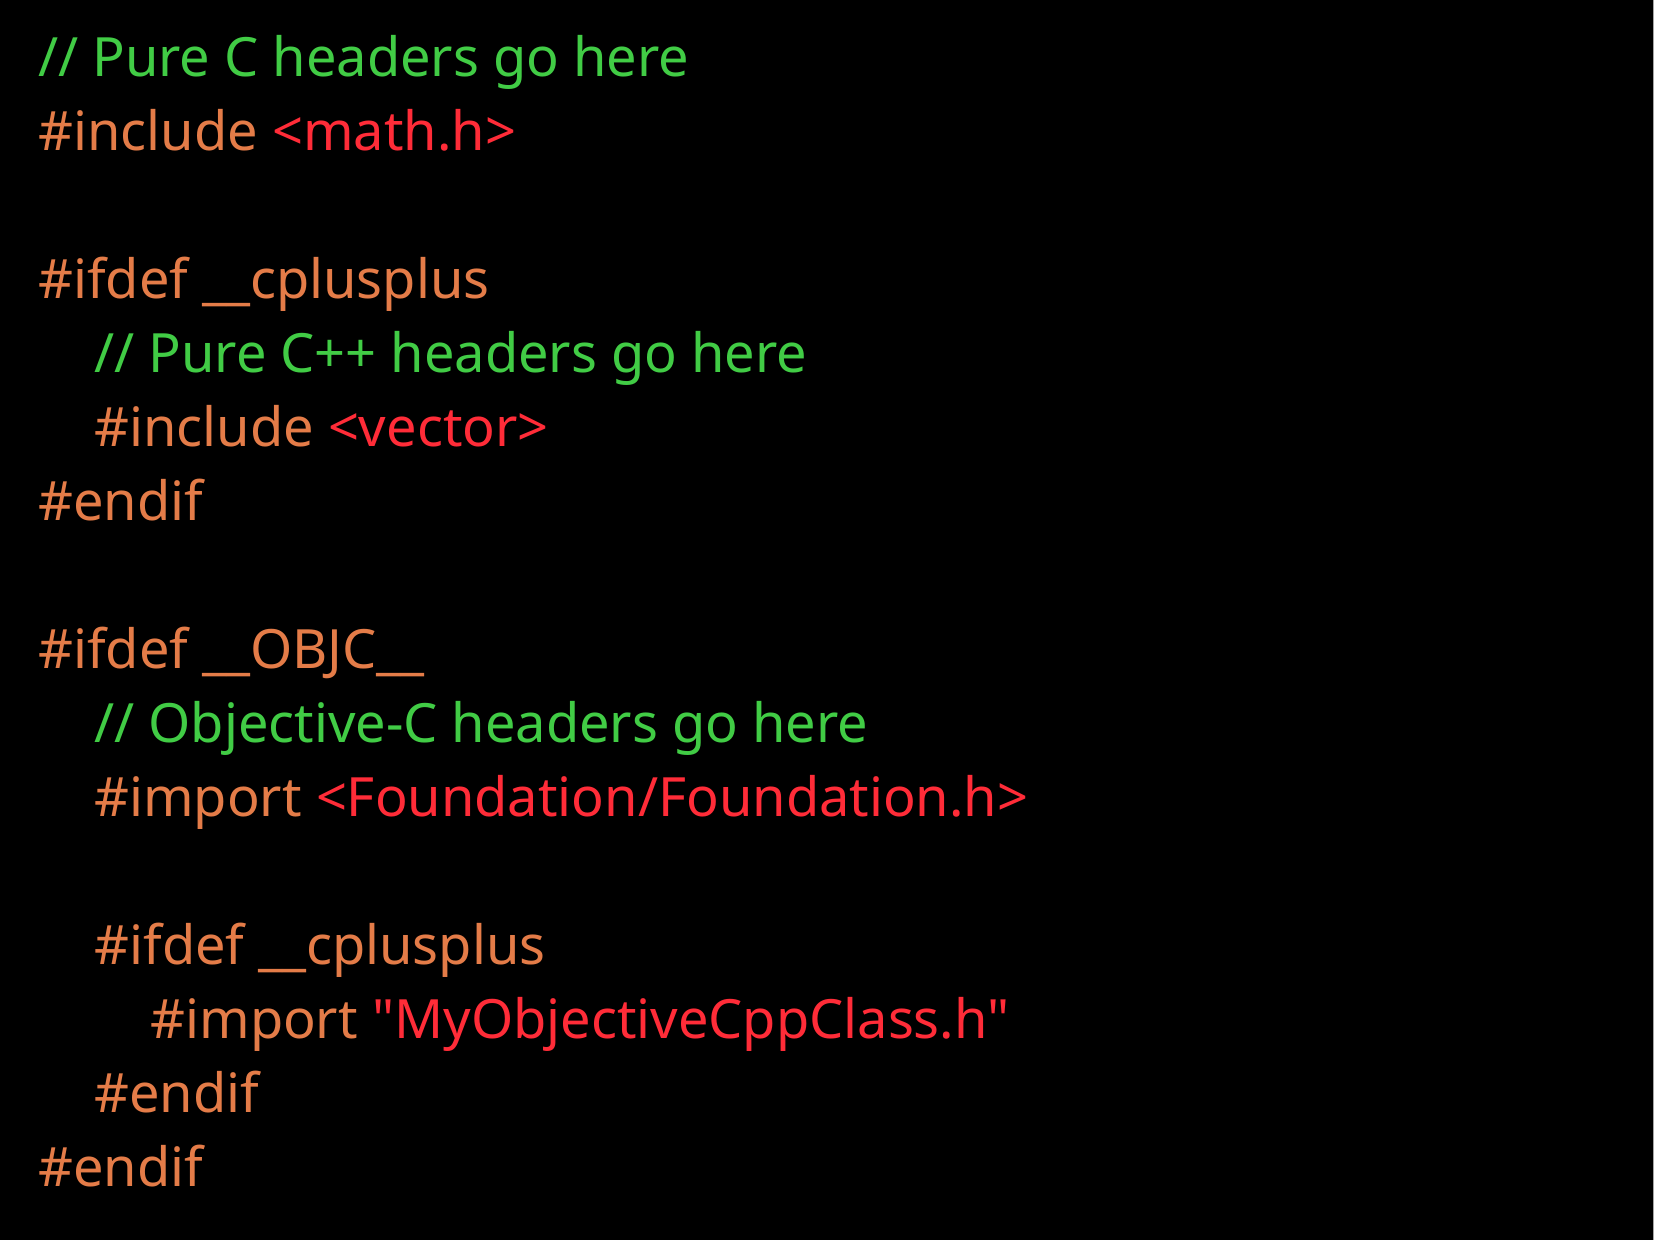

// Pure C headers go here
#include <math.h>
#ifdef __cplusplus
 // Pure C++ headers go here
 #include <vector>
#endif
#ifdef __OBJC__
 // Objective-C headers go here
 #import <Foundation/Foundation.h>
 #ifdef __cplusplus
 #import "MyObjectiveCppClass.h"
 #endif
#endif